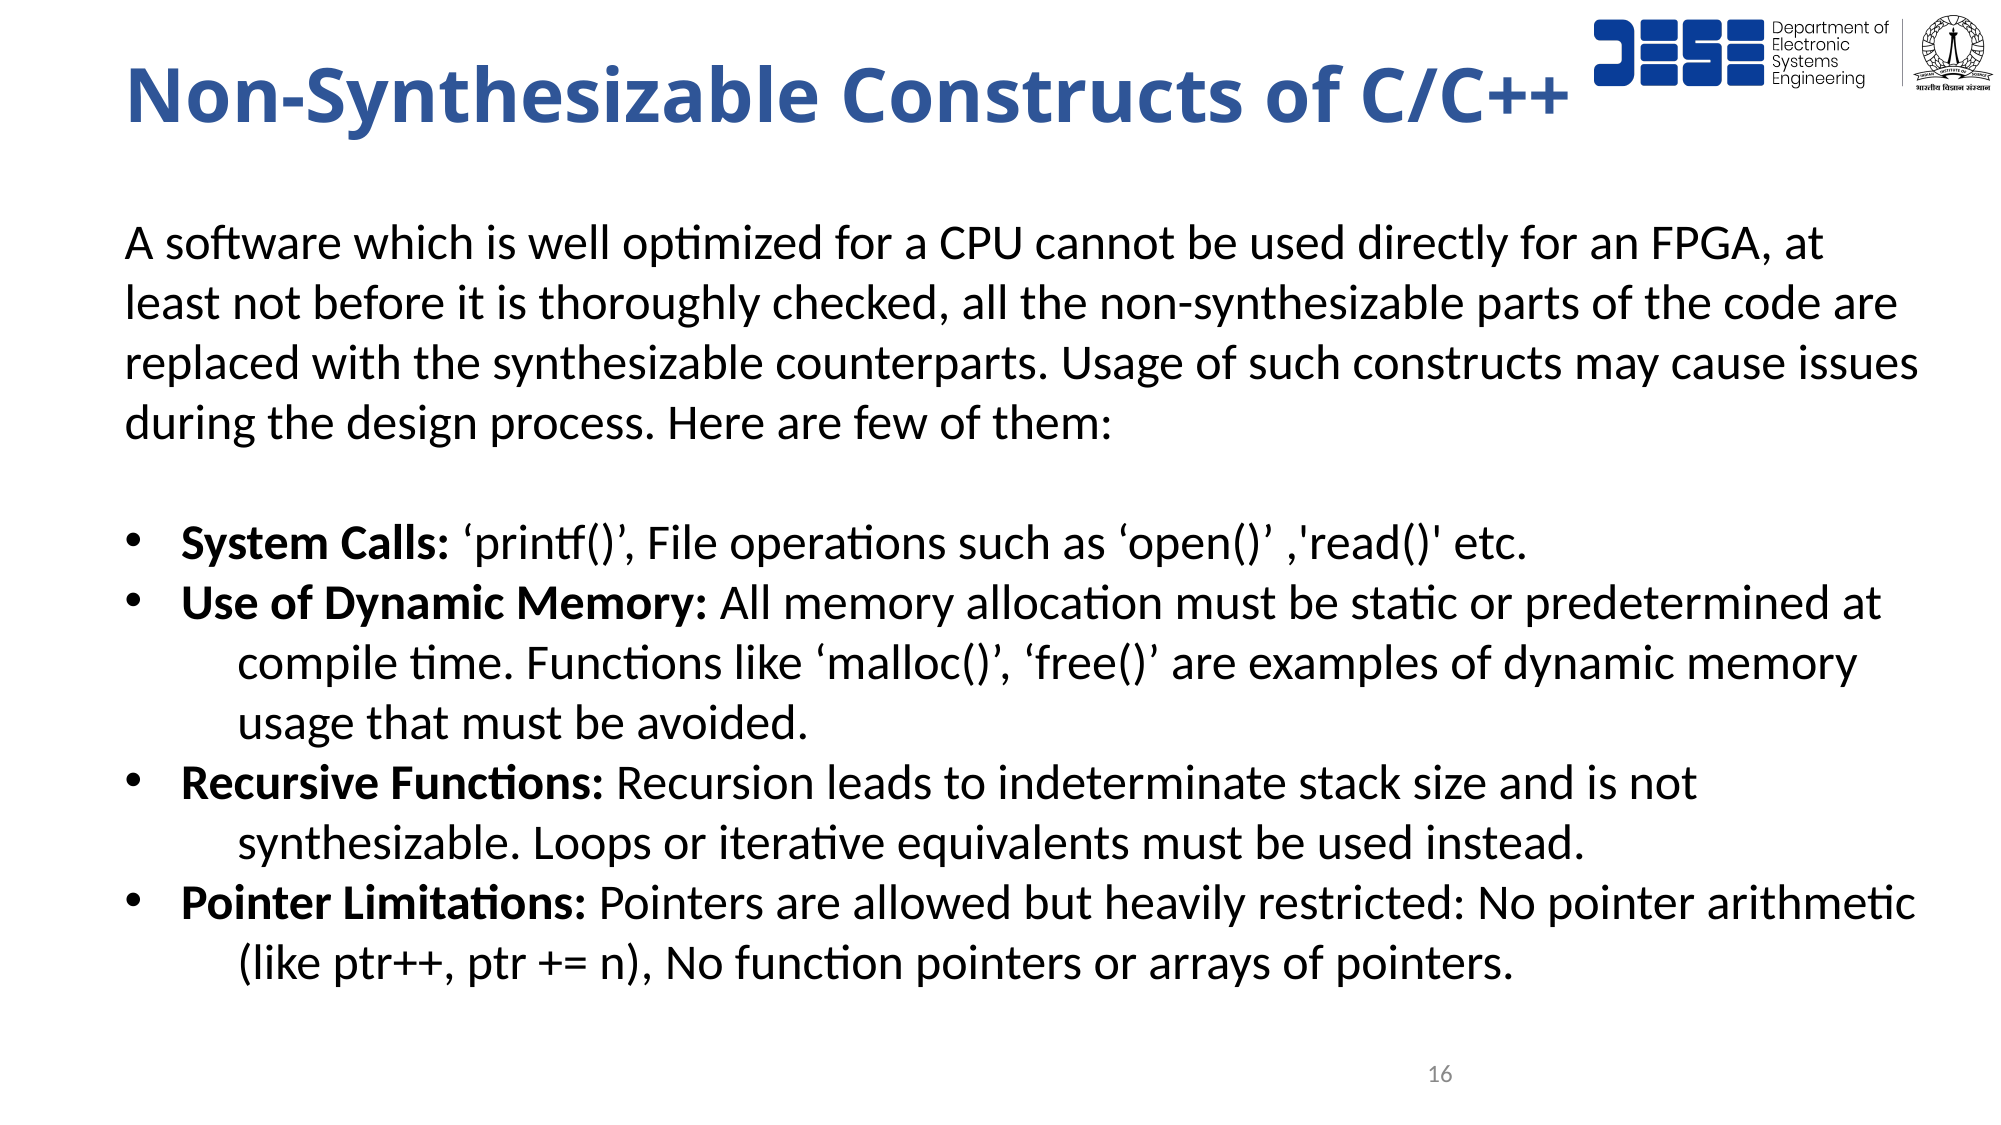

# Non-Synthesizable Constructs of C/C++
A software which is well optimized for a CPU cannot be used directly for an FPGA, at least not before it is thoroughly checked, all the non-synthesizable parts of the code are replaced with the synthesizable counterparts. Usage of such constructs may cause issues during the design process. Here are few of them:
System Calls: ‘printf()’, File operations such as ‘open()’ ,'read()' etc.
Use of Dynamic Memory: All memory allocation must be static or predetermined at compile time. Functions like ‘malloc()’, ‘free()’ are examples of dynamic memory usage that must be avoided.
Recursive Functions: Recursion leads to indeterminate stack size and is not synthesizable. Loops or iterative equivalents must be used instead.
Pointer Limitations: Pointers are allowed but heavily restricted: No pointer arithmetic (like ptr++, ptr += n), No function pointers or arrays of pointers.
16